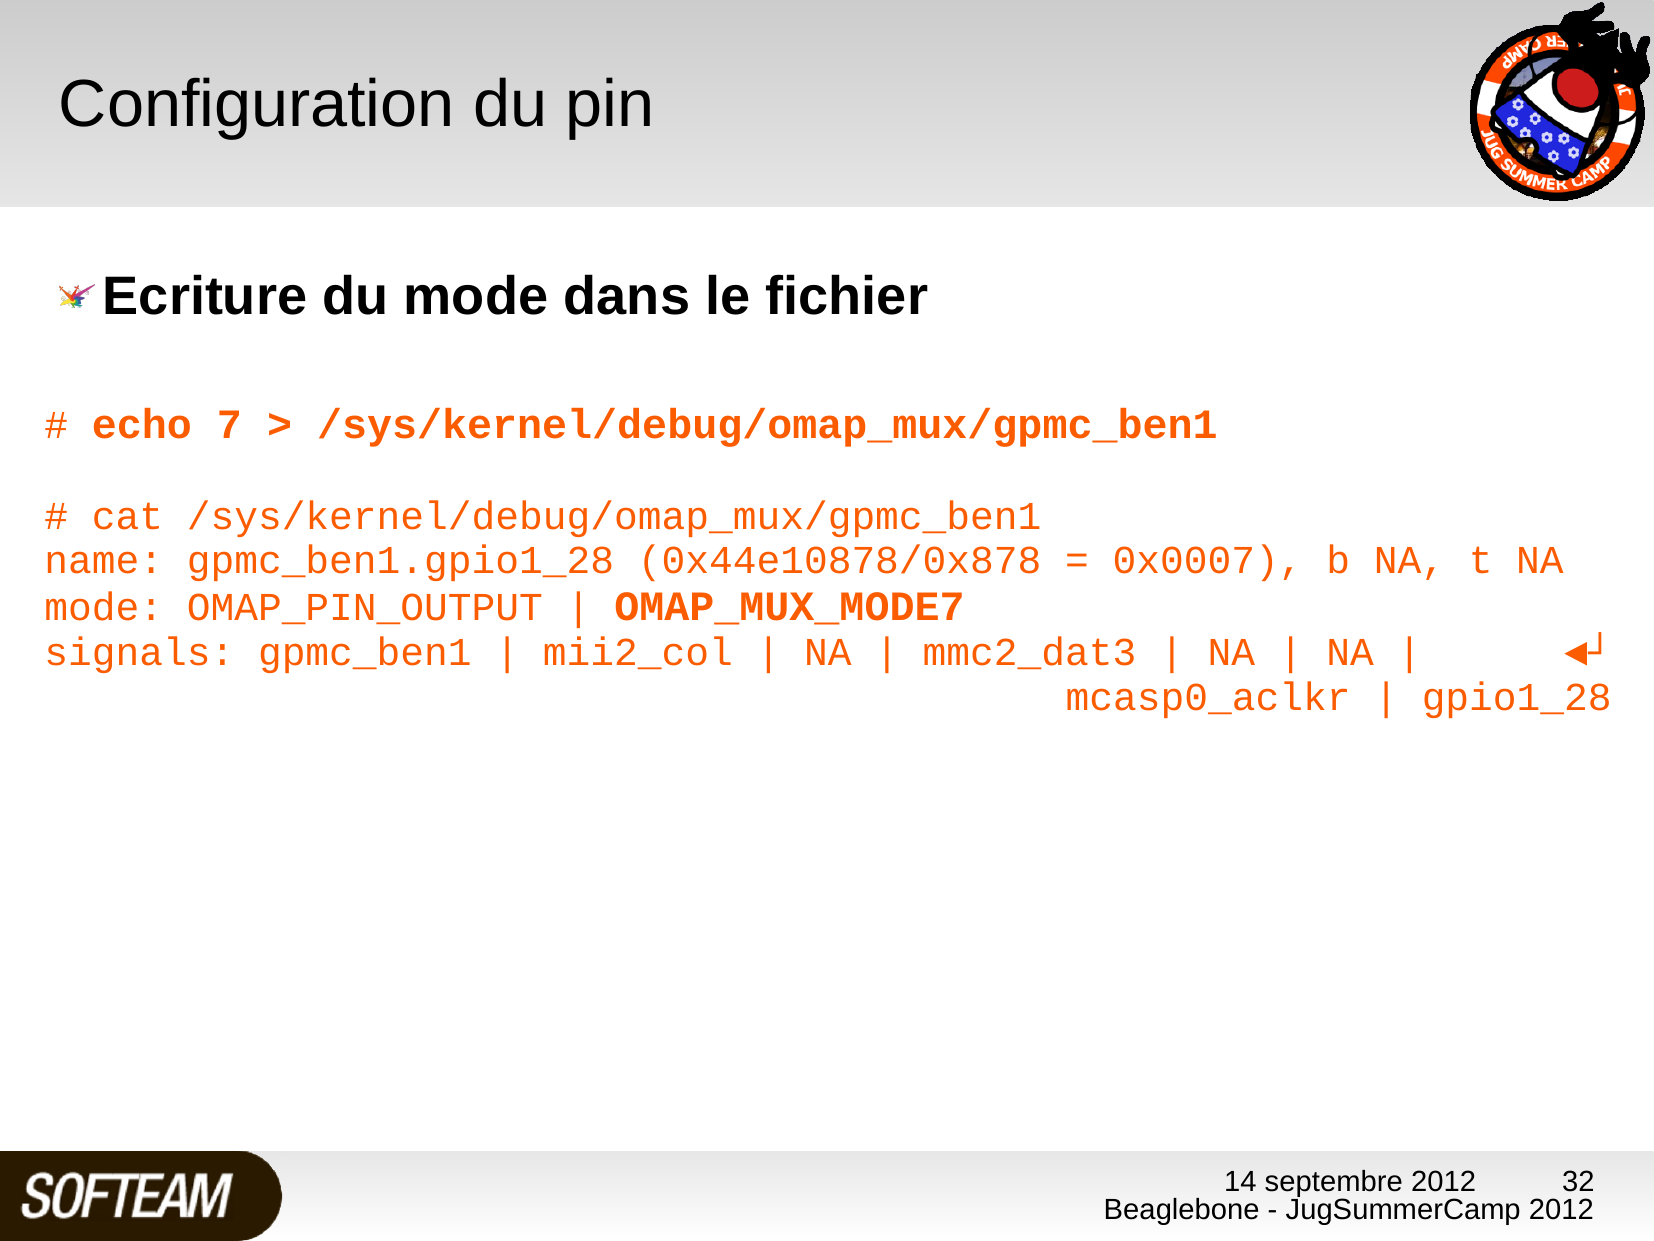

# Configuration du pin
Ecriture du mode dans le fichier
# echo 7 > /sys/kernel/debug/omap_mux/gpmc_ben1
# cat /sys/kernel/debug/omap_mux/gpmc_ben1
name: gpmc_ben1.gpio1_28 (0x44e10878/0x878 = 0x0007), b NA, t NA
mode: OMAP_PIN_OUTPUT | OMAP_MUX_MODE7
signals: gpmc_ben1 | mii2_col | NA | mmc2_dat3 | NA | NA | ◄┘
 mcasp0_aclkr | gpio1_28
14 septembre 2012
32
Beaglebone - JugSummerCamp 2012